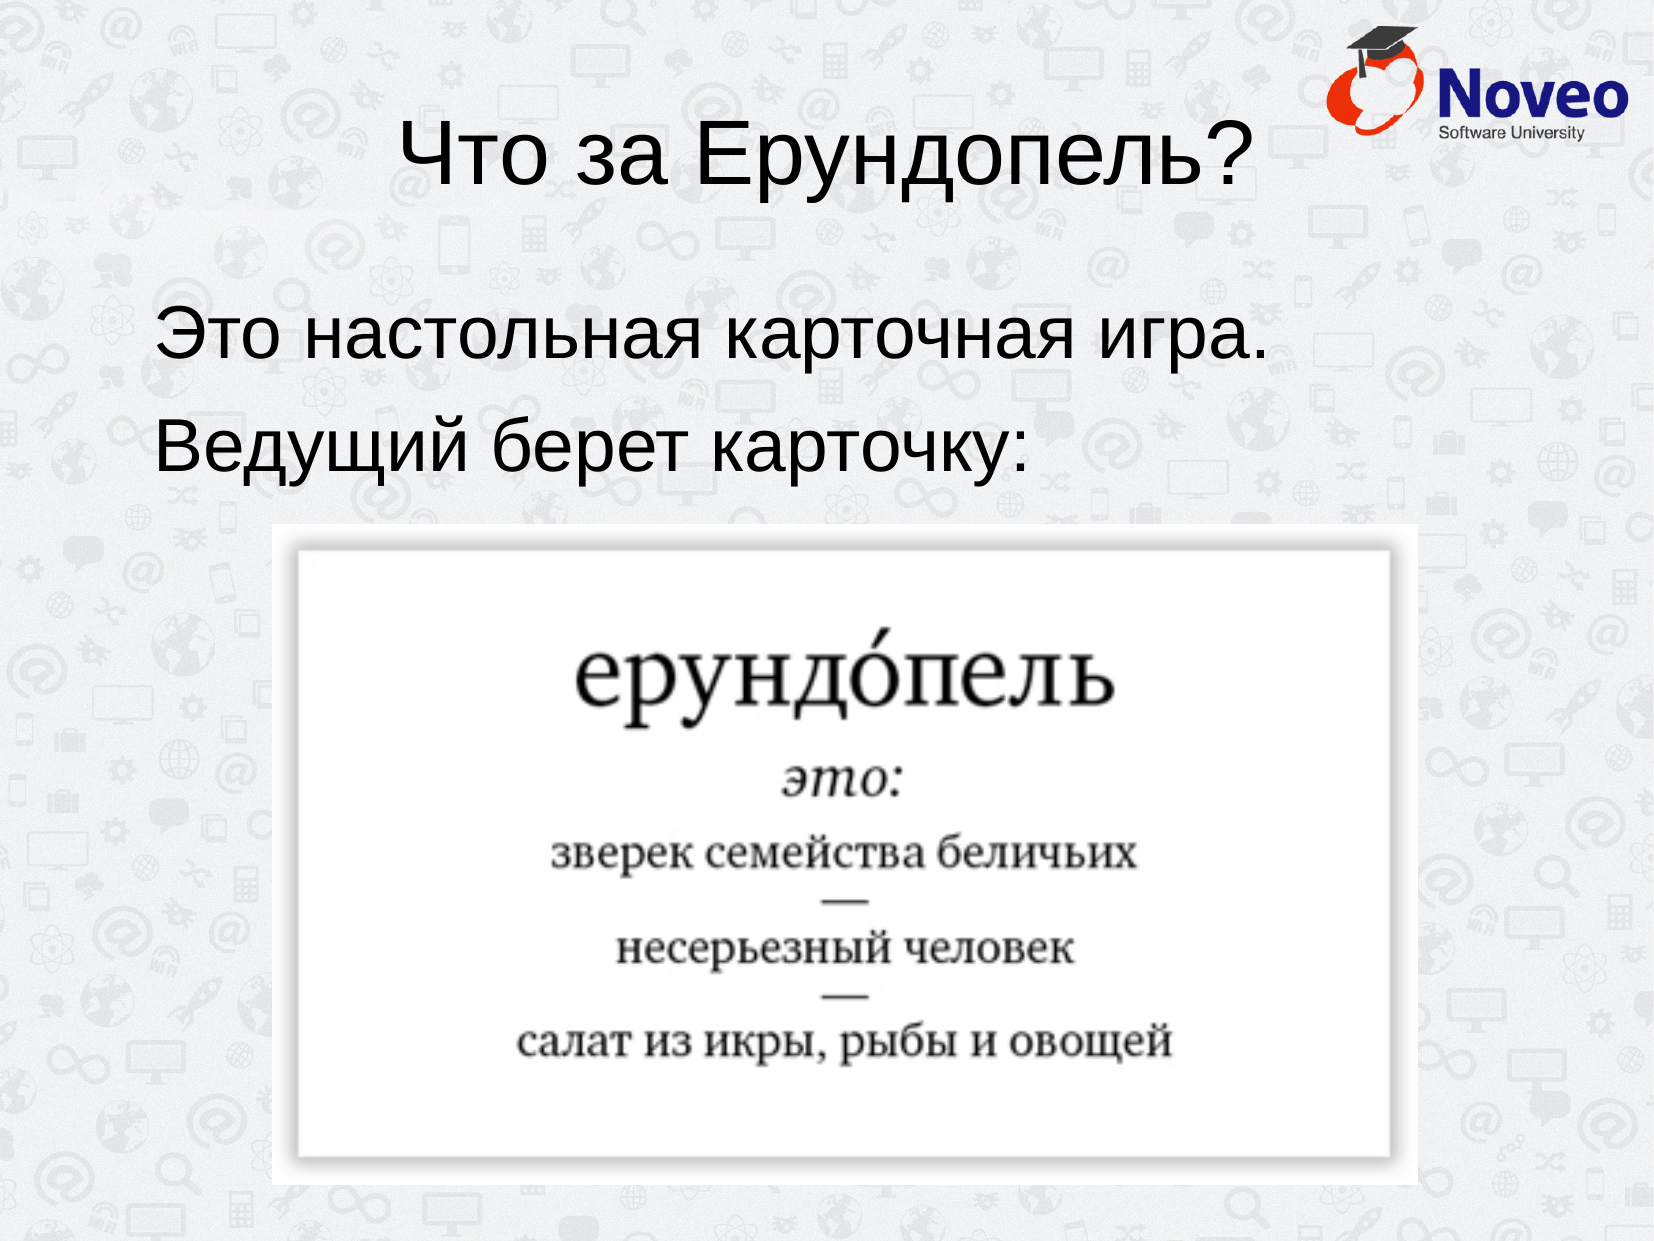

# Что за Ерундопель?
Это настольная карточная игра.
Ведущий берет карточку: